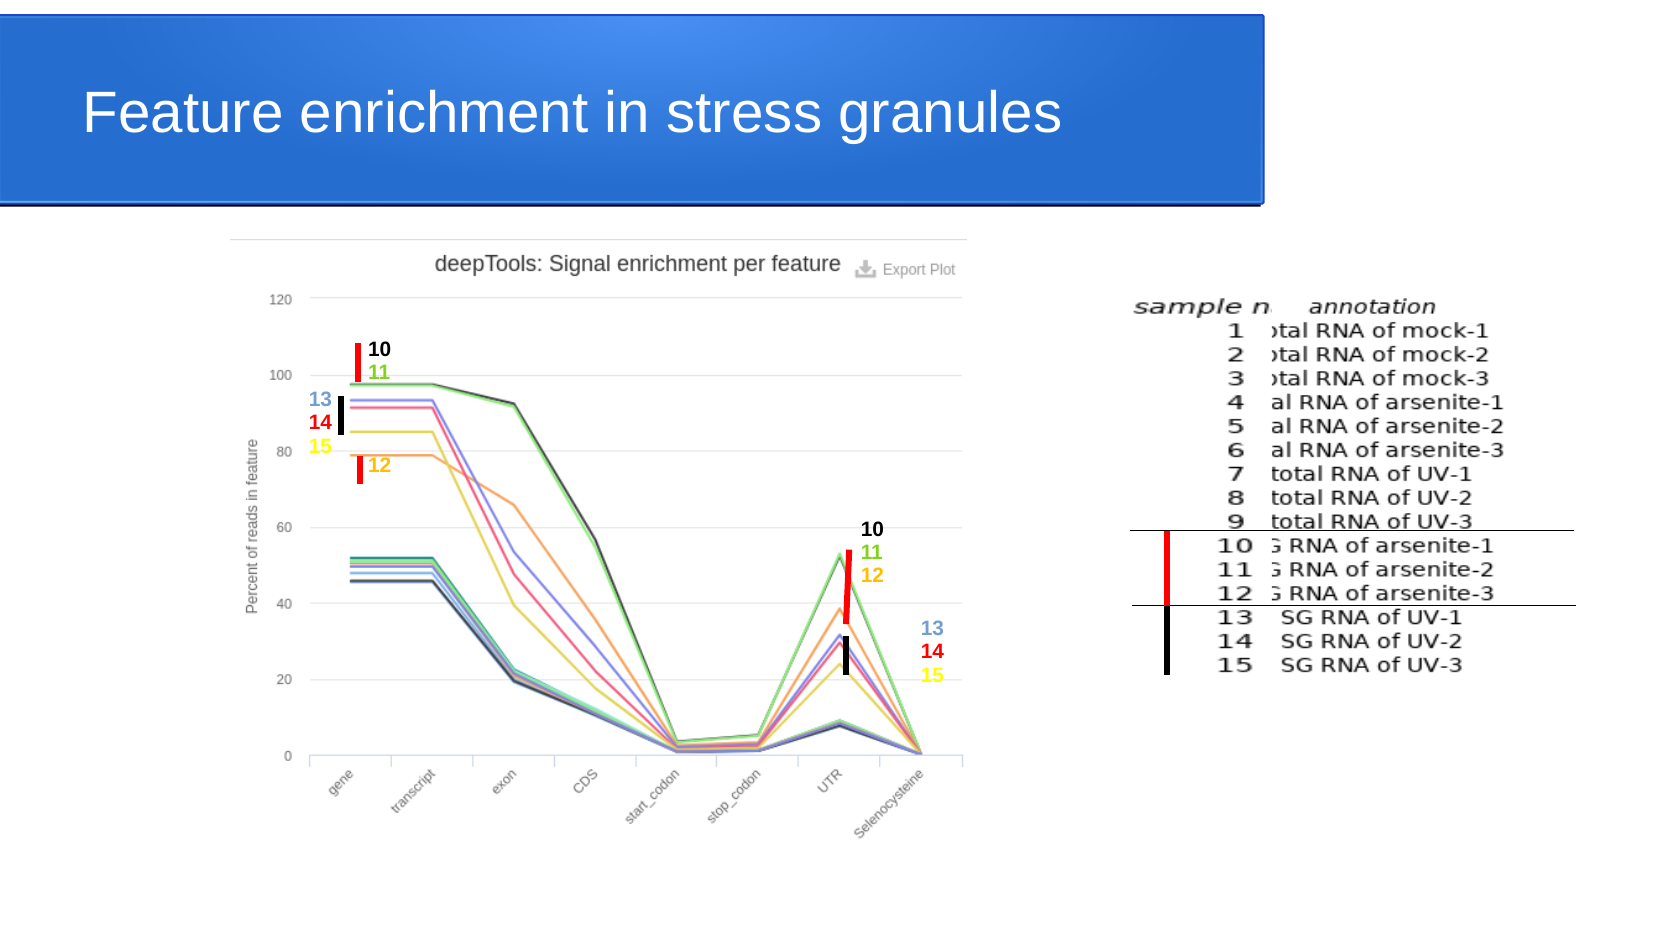

# Feature enrichment in stress granules
10
11
12
13
14
15
10
11
12
13
14
15